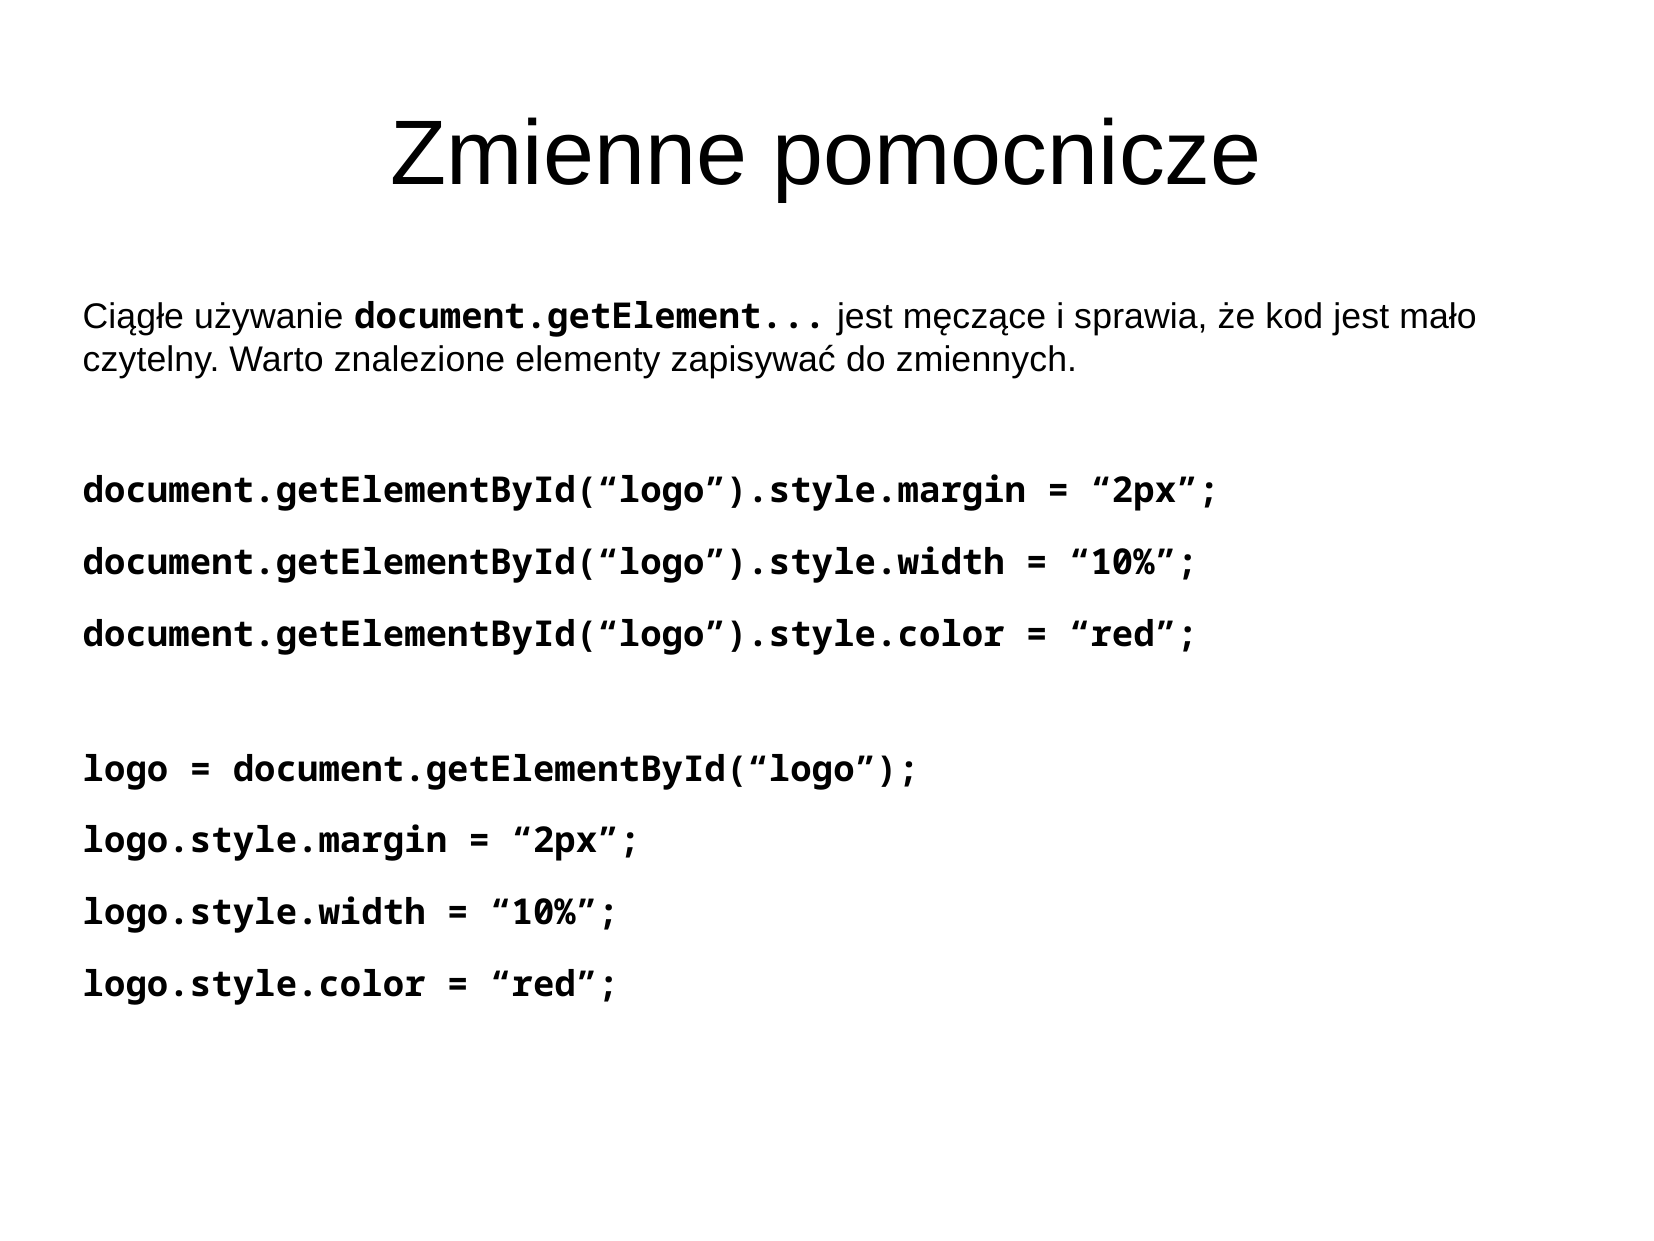

# Zmienne pomocnicze
Ciągłe używanie document.getElement... jest męczące i sprawia, że kod jest mało czytelny. Warto znalezione elementy zapisywać do zmiennych.
document.getElementById(“logo”).style.margin = “2px”;
document.getElementById(“logo”).style.width = “10%”;
document.getElementById(“logo”).style.color = “red”;
logo = document.getElementById(“logo”);
logo.style.margin = “2px”;
logo.style.width = “10%”;
logo.style.color = “red”;